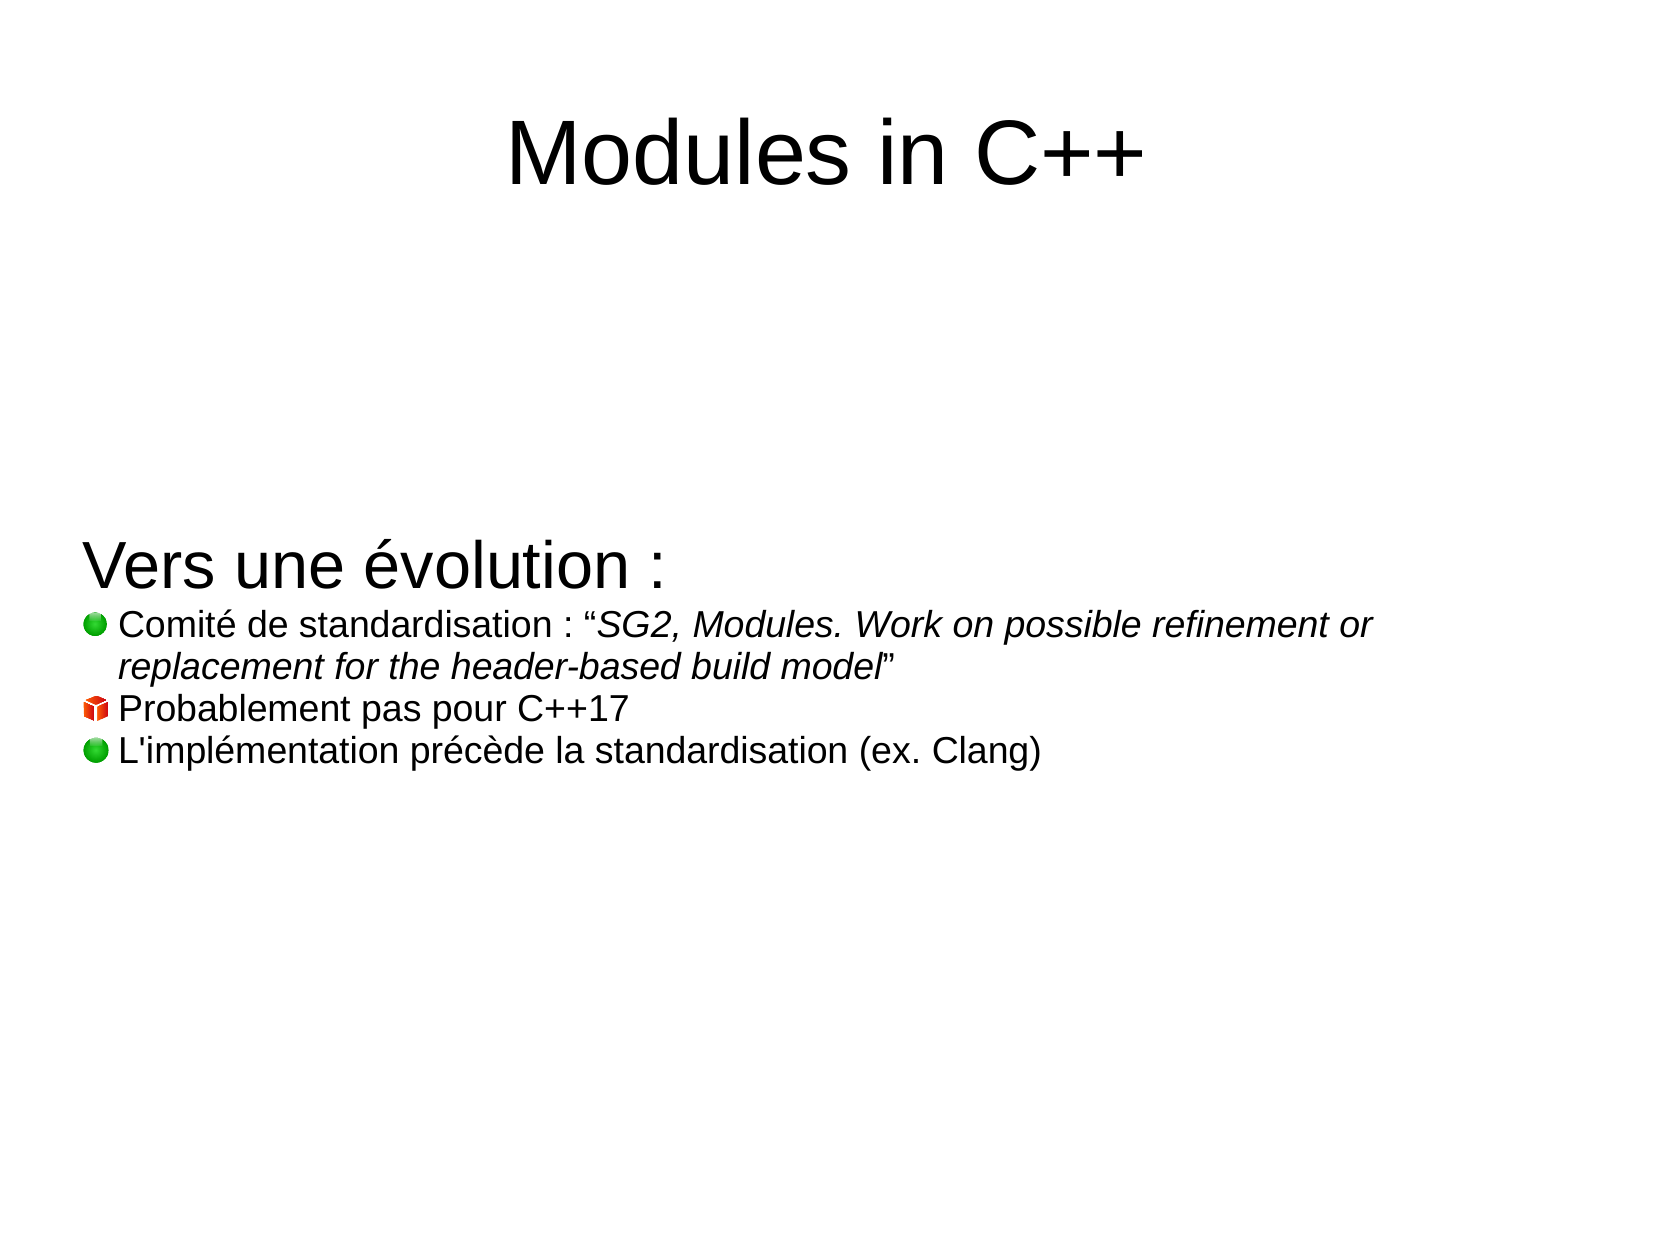

# Modules in C++
Vers une évolution :
Comité de standardisation : “SG2, Modules. Work on possible refinement or replacement for the header-based build model”
Probablement pas pour C++17
L'implémentation précède la standardisation (ex. Clang)